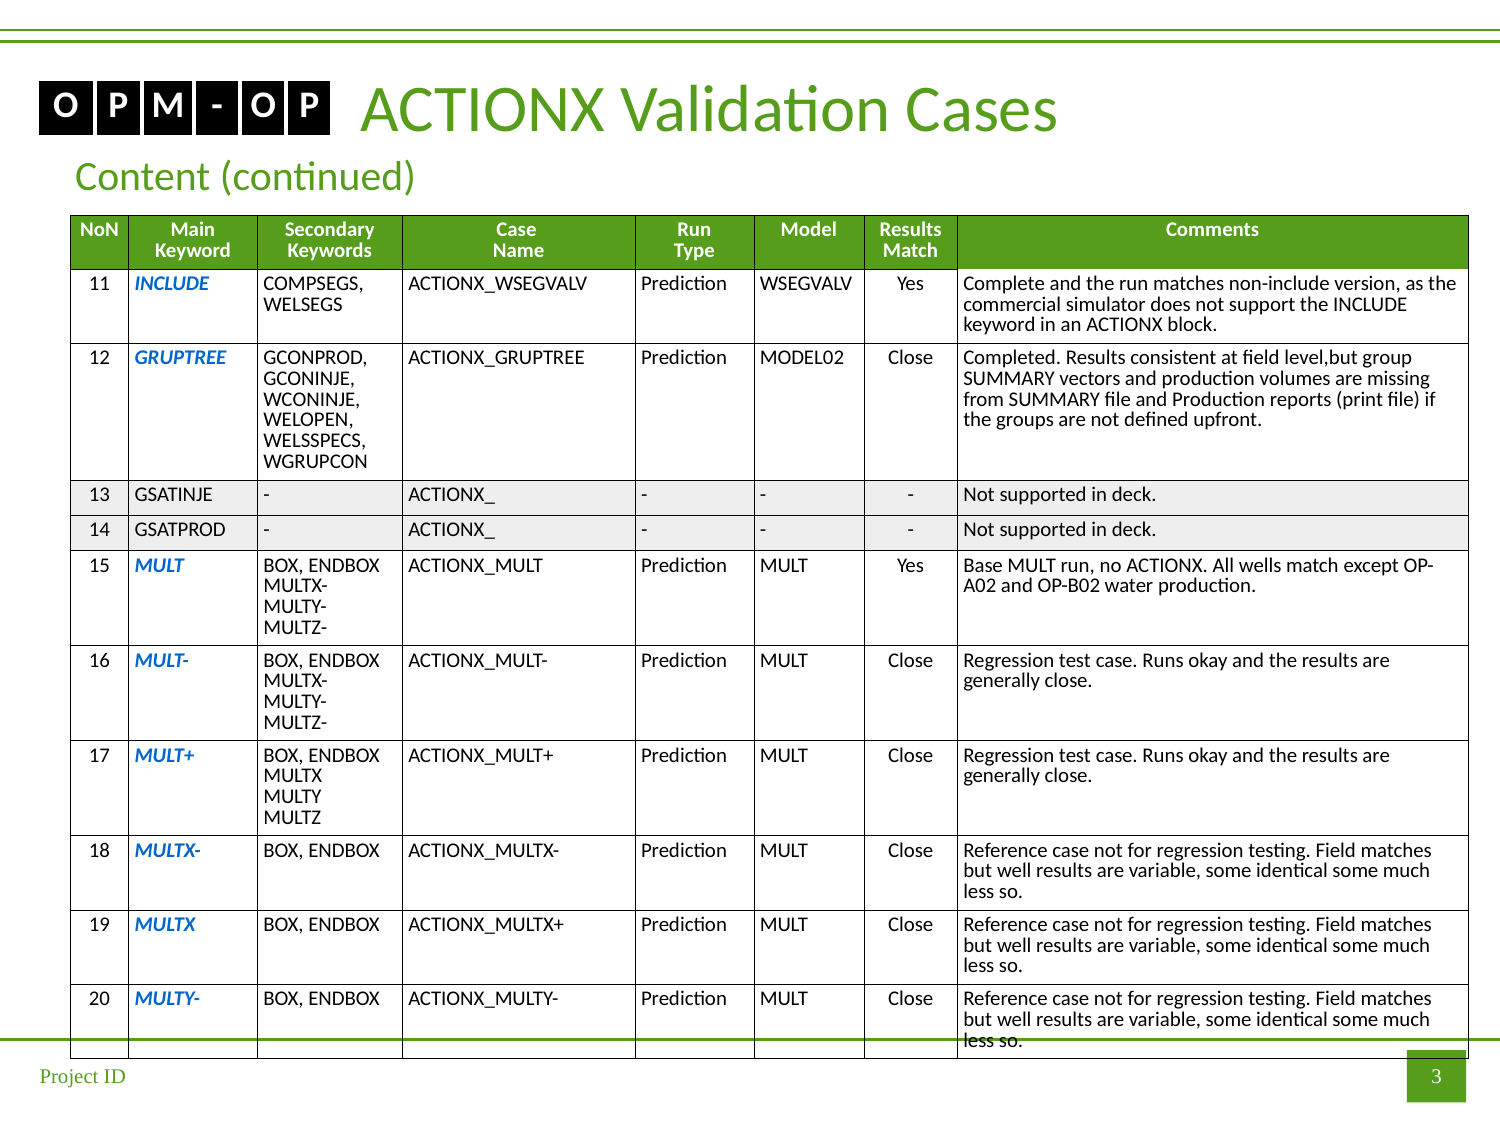

# ACTIONX Validation Cases
Content (continued)
| NoN | Main Keyword | Secondary Keywords | Case Name | Run Type | Model | Results Match | Comments |
| --- | --- | --- | --- | --- | --- | --- | --- |
| 11 | INCLUDE | COMPSEGS, WELSEGS | ACTIONX\_WSEGVALV | Prediction | WSEGVALV | Yes | Complete and the run matches non-include version, as the commercial simulator does not support the INCLUDE keyword in an ACTIONX block. |
| 12 | GRUPTREE | GCONPROD, GCONINJE, WCONINJE, WELOPEN, WELSSPECS, WGRUPCON | ACTIONX\_GRUPTREE | Prediction | MODEL02 | Close | Completed. Results consistent at field level,but group SUMMARY vectors and production volumes are missing from SUMMARY file and Production reports (print file) if the groups are not defined upfront. |
| 13 | GSATINJE | - | ACTIONX\_ | - | - | - | Not supported in deck. |
| 14 | GSATPROD | - | ACTIONX\_ | - | - | - | Not supported in deck. |
| 15 | MULT | BOX, ENDBOX MULTX- MULTY- MULTZ- | ACTIONX\_MULT | Prediction | MULT | Yes | Base MULT run, no ACTIONX. All wells match except OP-A02 and OP-B02 water production. |
| 16 | MULT- | BOX, ENDBOX MULTX- MULTY- MULTZ- | ACTIONX\_MULT- | Prediction | MULT | Close | Regression test case. Runs okay and the results are generally close. |
| 17 | MULT+ | BOX, ENDBOX MULTX MULTY MULTZ | ACTIONX\_MULT+ | Prediction | MULT | Close | Regression test case. Runs okay and the results are generally close. |
| 18 | MULTX- | BOX, ENDBOX | ACTIONX\_MULTX- | Prediction | MULT | Close | Reference case not for regression testing. Field matches but well results are variable, some identical some much less so. |
| 19 | MULTX | BOX, ENDBOX | ACTIONX\_MULTX+ | Prediction | MULT | Close | Reference case not for regression testing. Field matches but well results are variable, some identical some much less so. |
| 20 | MULTY- | BOX, ENDBOX | ACTIONX\_MULTY- | Prediction | MULT | Close | Reference case not for regression testing. Field matches but well results are variable, some identical some much less so. |
Project ID
3